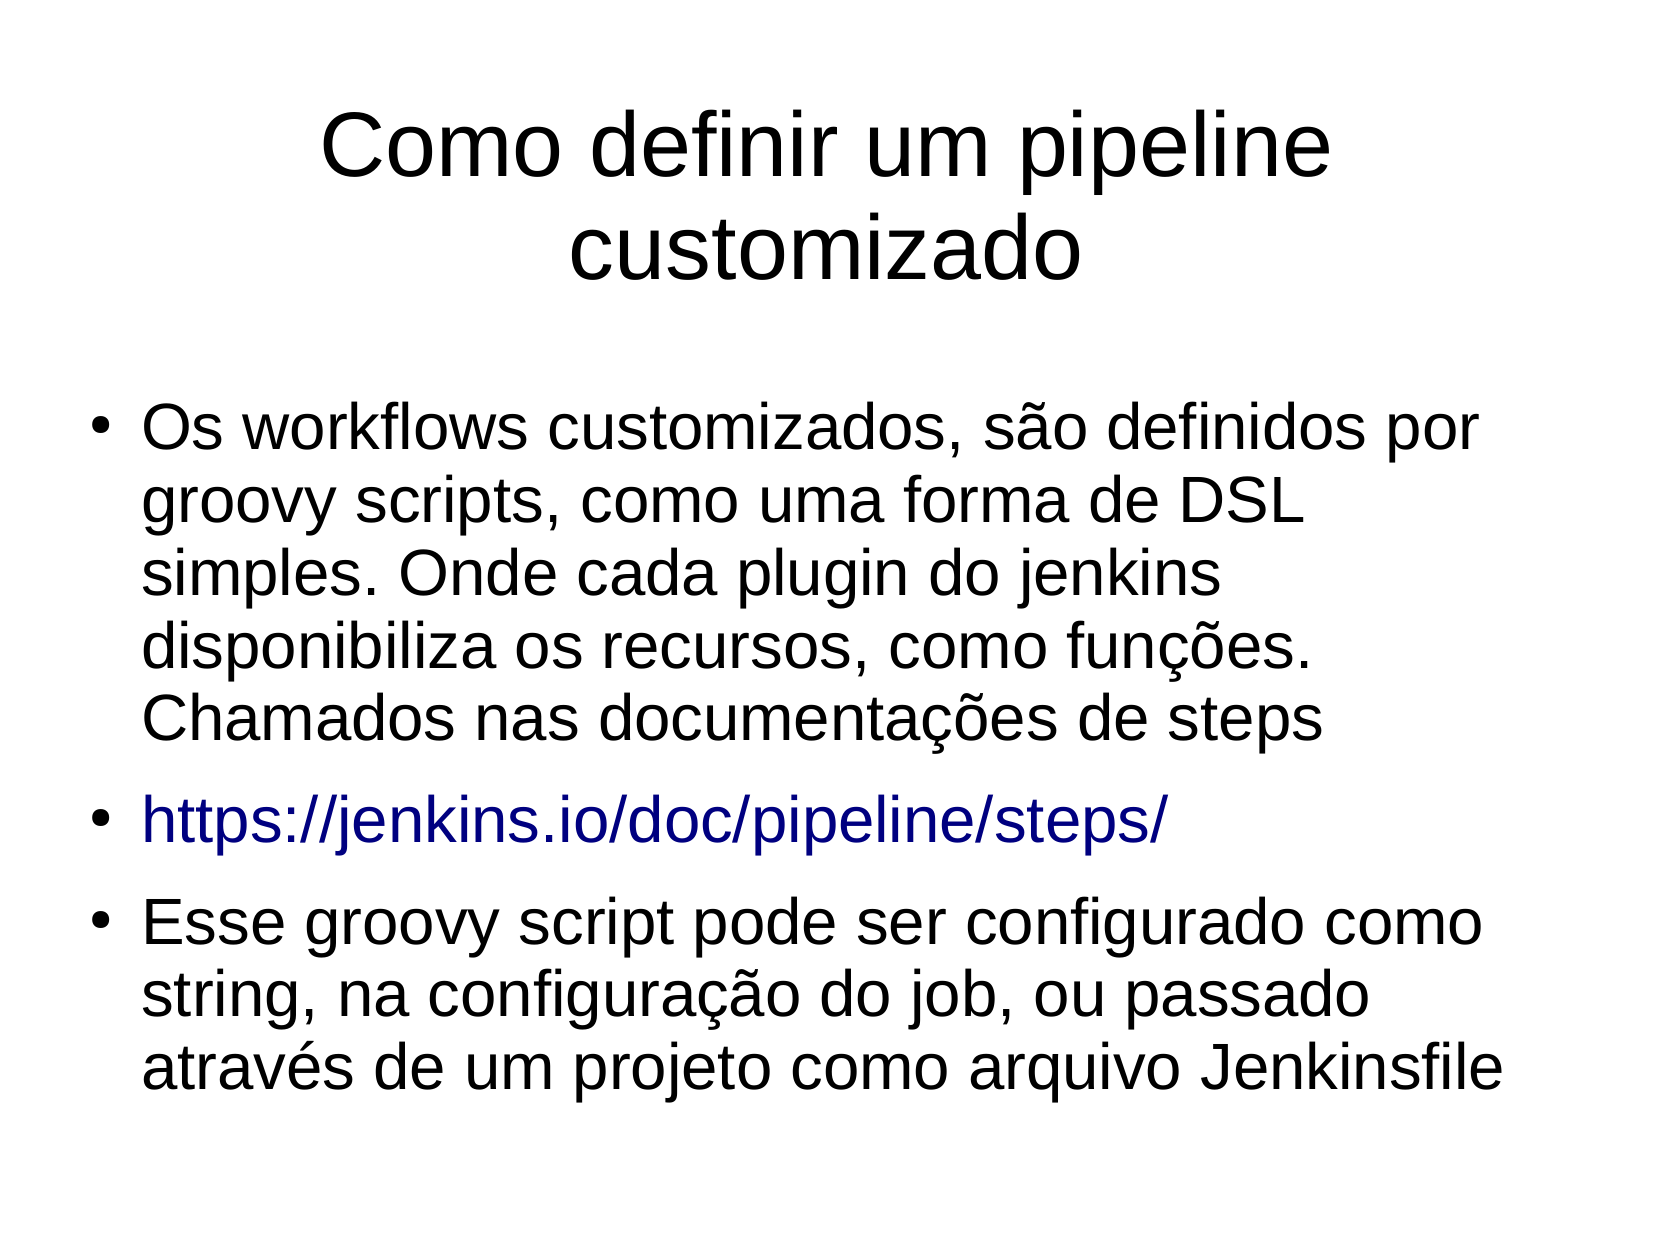

# Como definir um pipeline customizado
Os workflows customizados, são definidos por groovy scripts, como uma forma de DSL simples. Onde cada plugin do jenkins disponibiliza os recursos, como funções. Chamados nas documentações de steps
https://jenkins.io/doc/pipeline/steps/
Esse groovy script pode ser configurado como string, na configuração do job, ou passado através de um projeto como arquivo Jenkinsfile